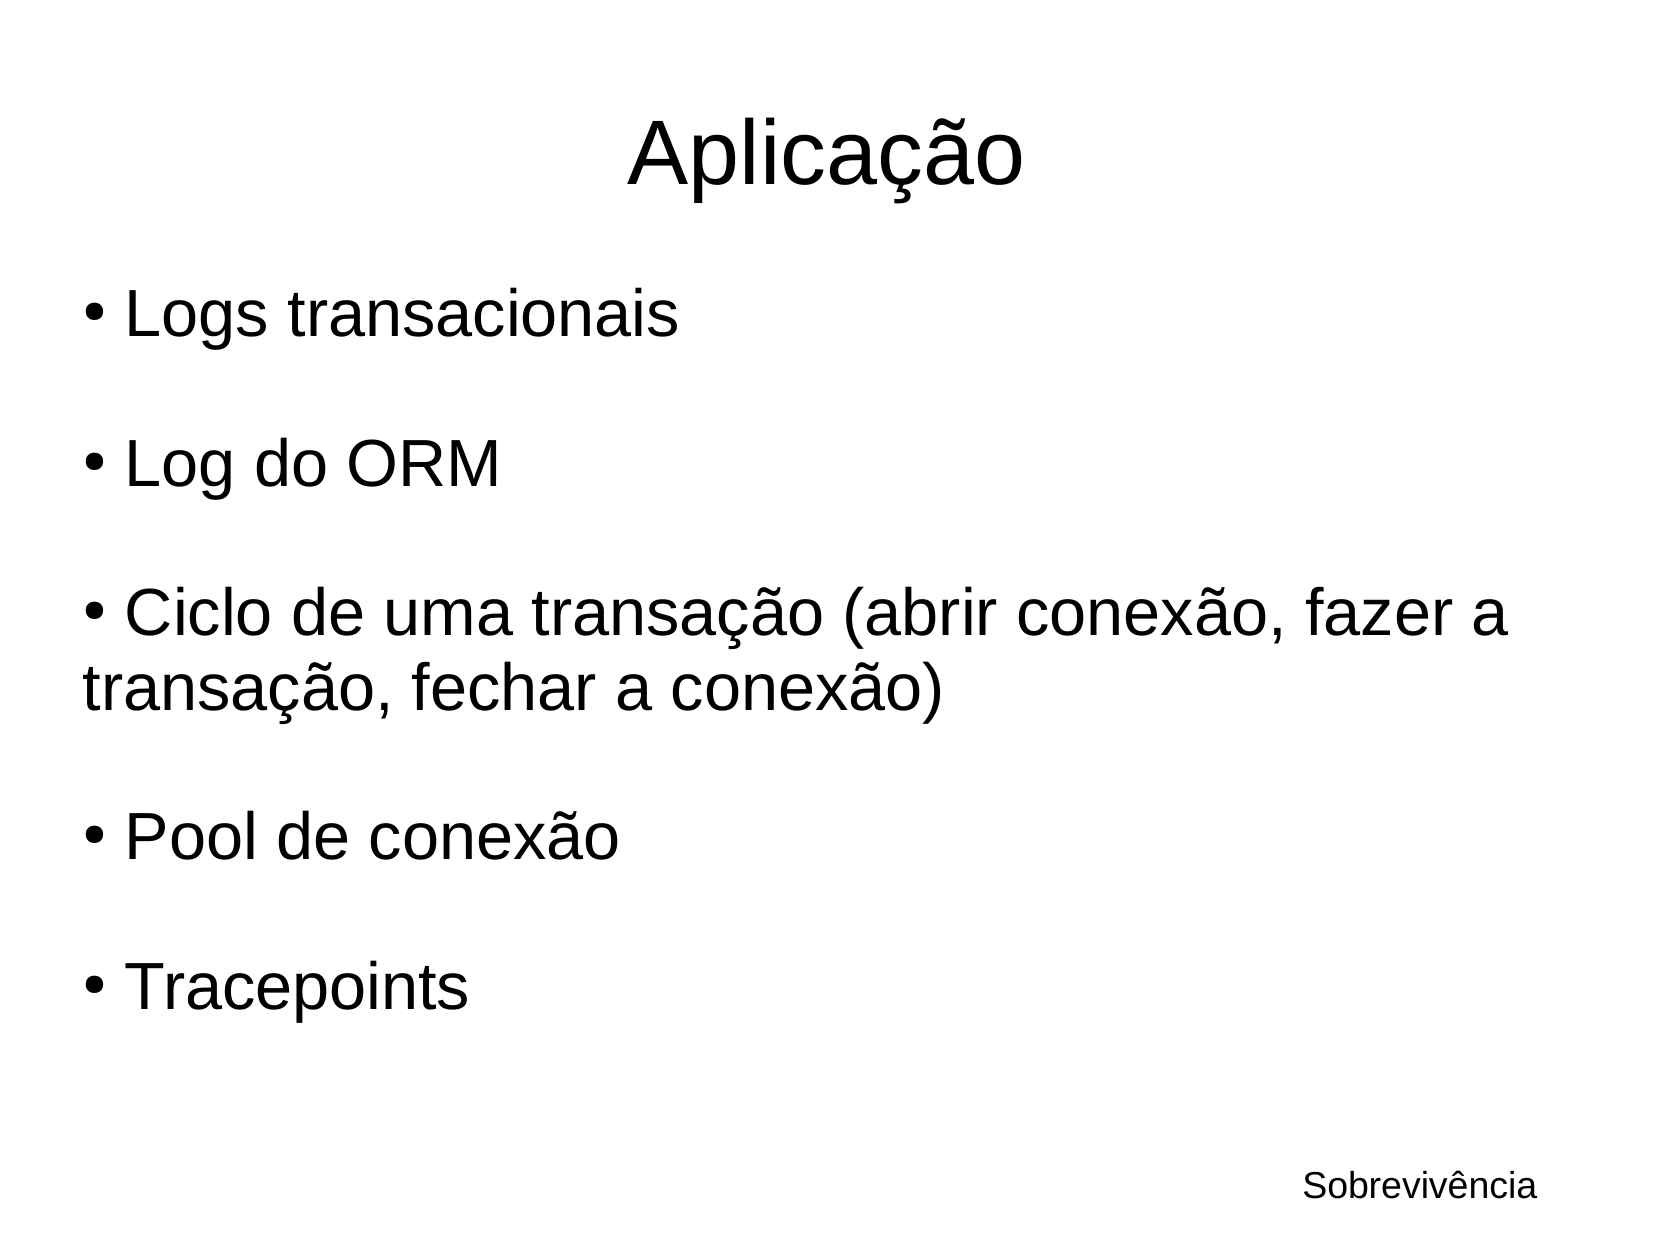

Aplicação
# Logs transacionais
 Log do ORM
 Ciclo de uma transação (abrir conexão, fazer a transação, fechar a conexão)
 Pool de conexão
 Tracepoints
Sobrevivência